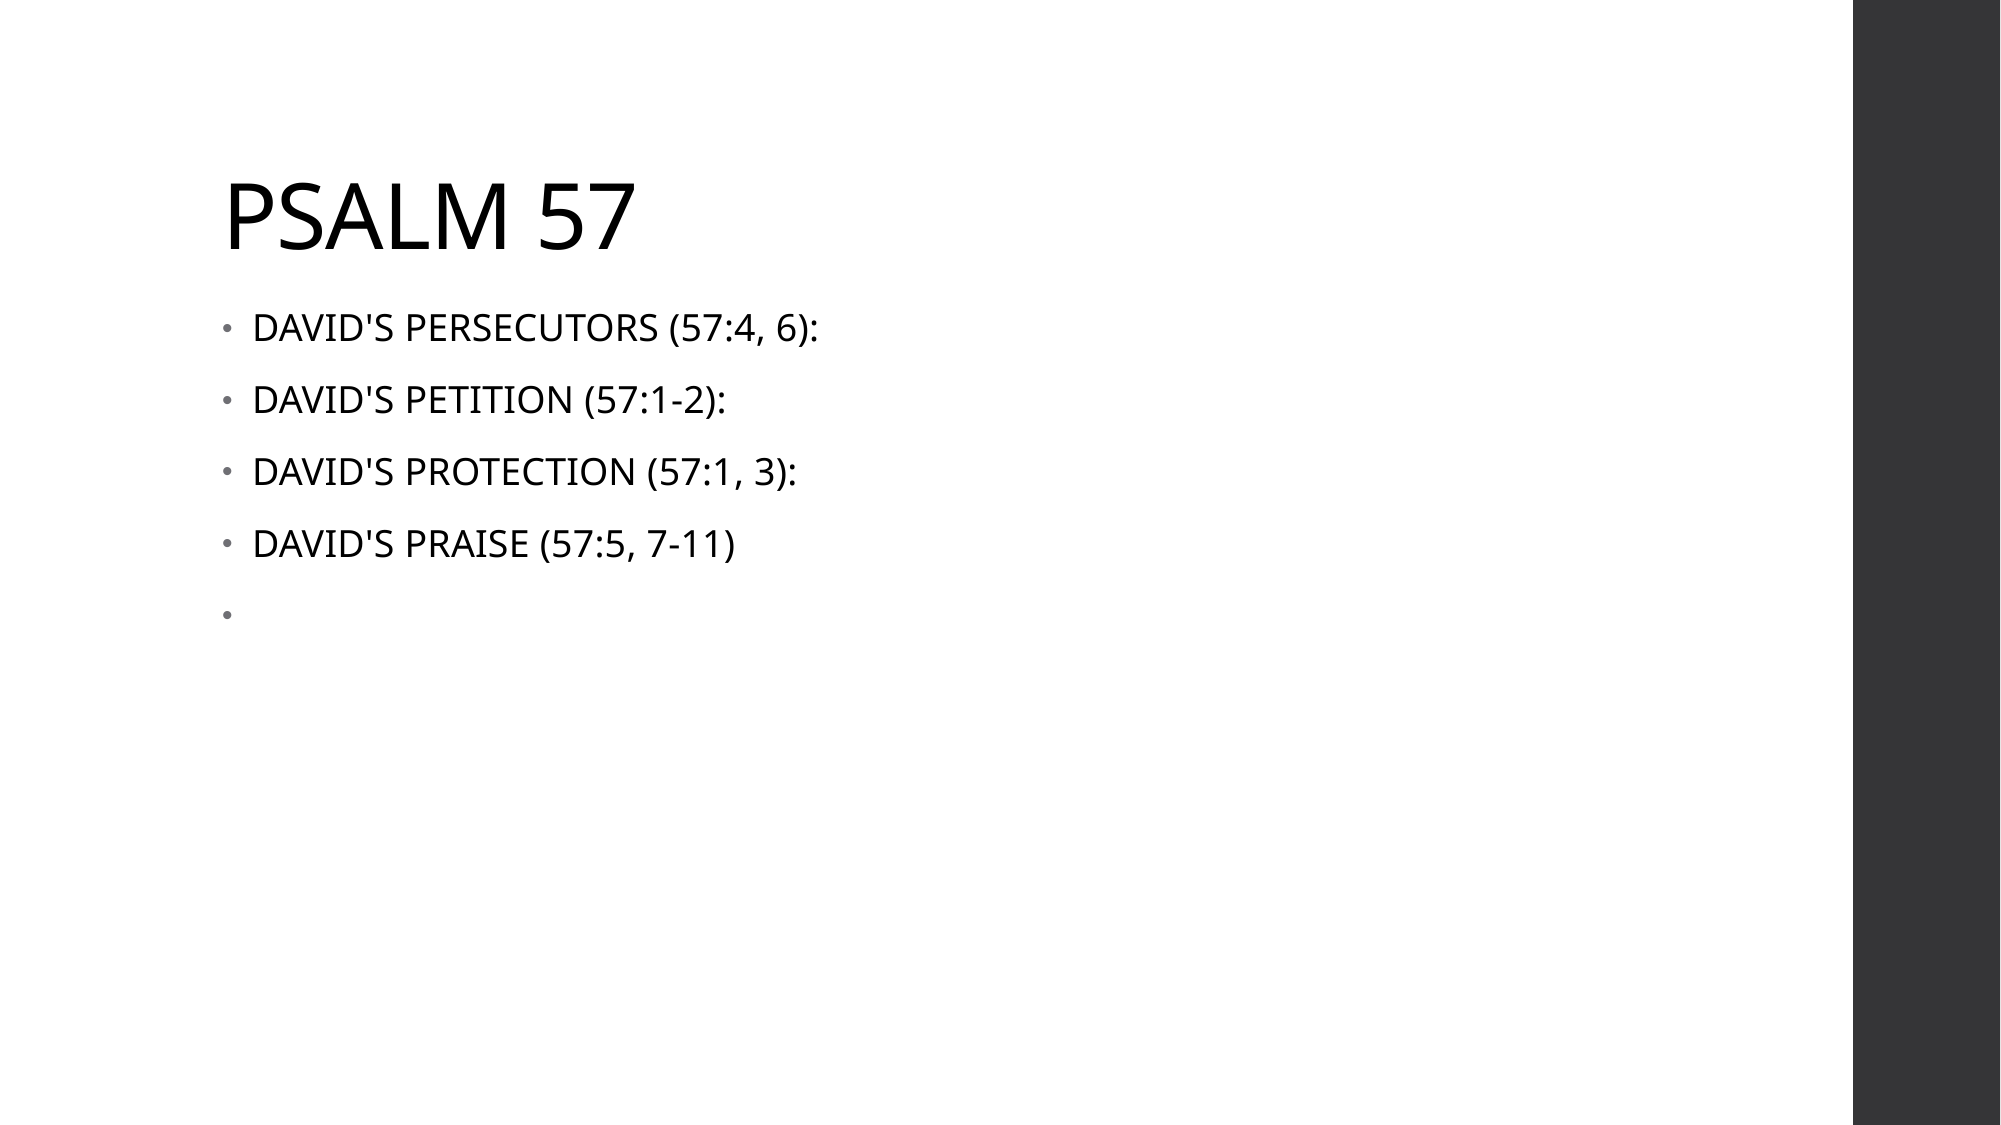

# PSALM 57
DAVID'S PERSECUTORS (57:4, 6):
DAVID'S PETITION (57:1-2):
DAVID'S PROTECTION (57:1, 3):
DAVID'S PRAISE (57:5, 7-11)